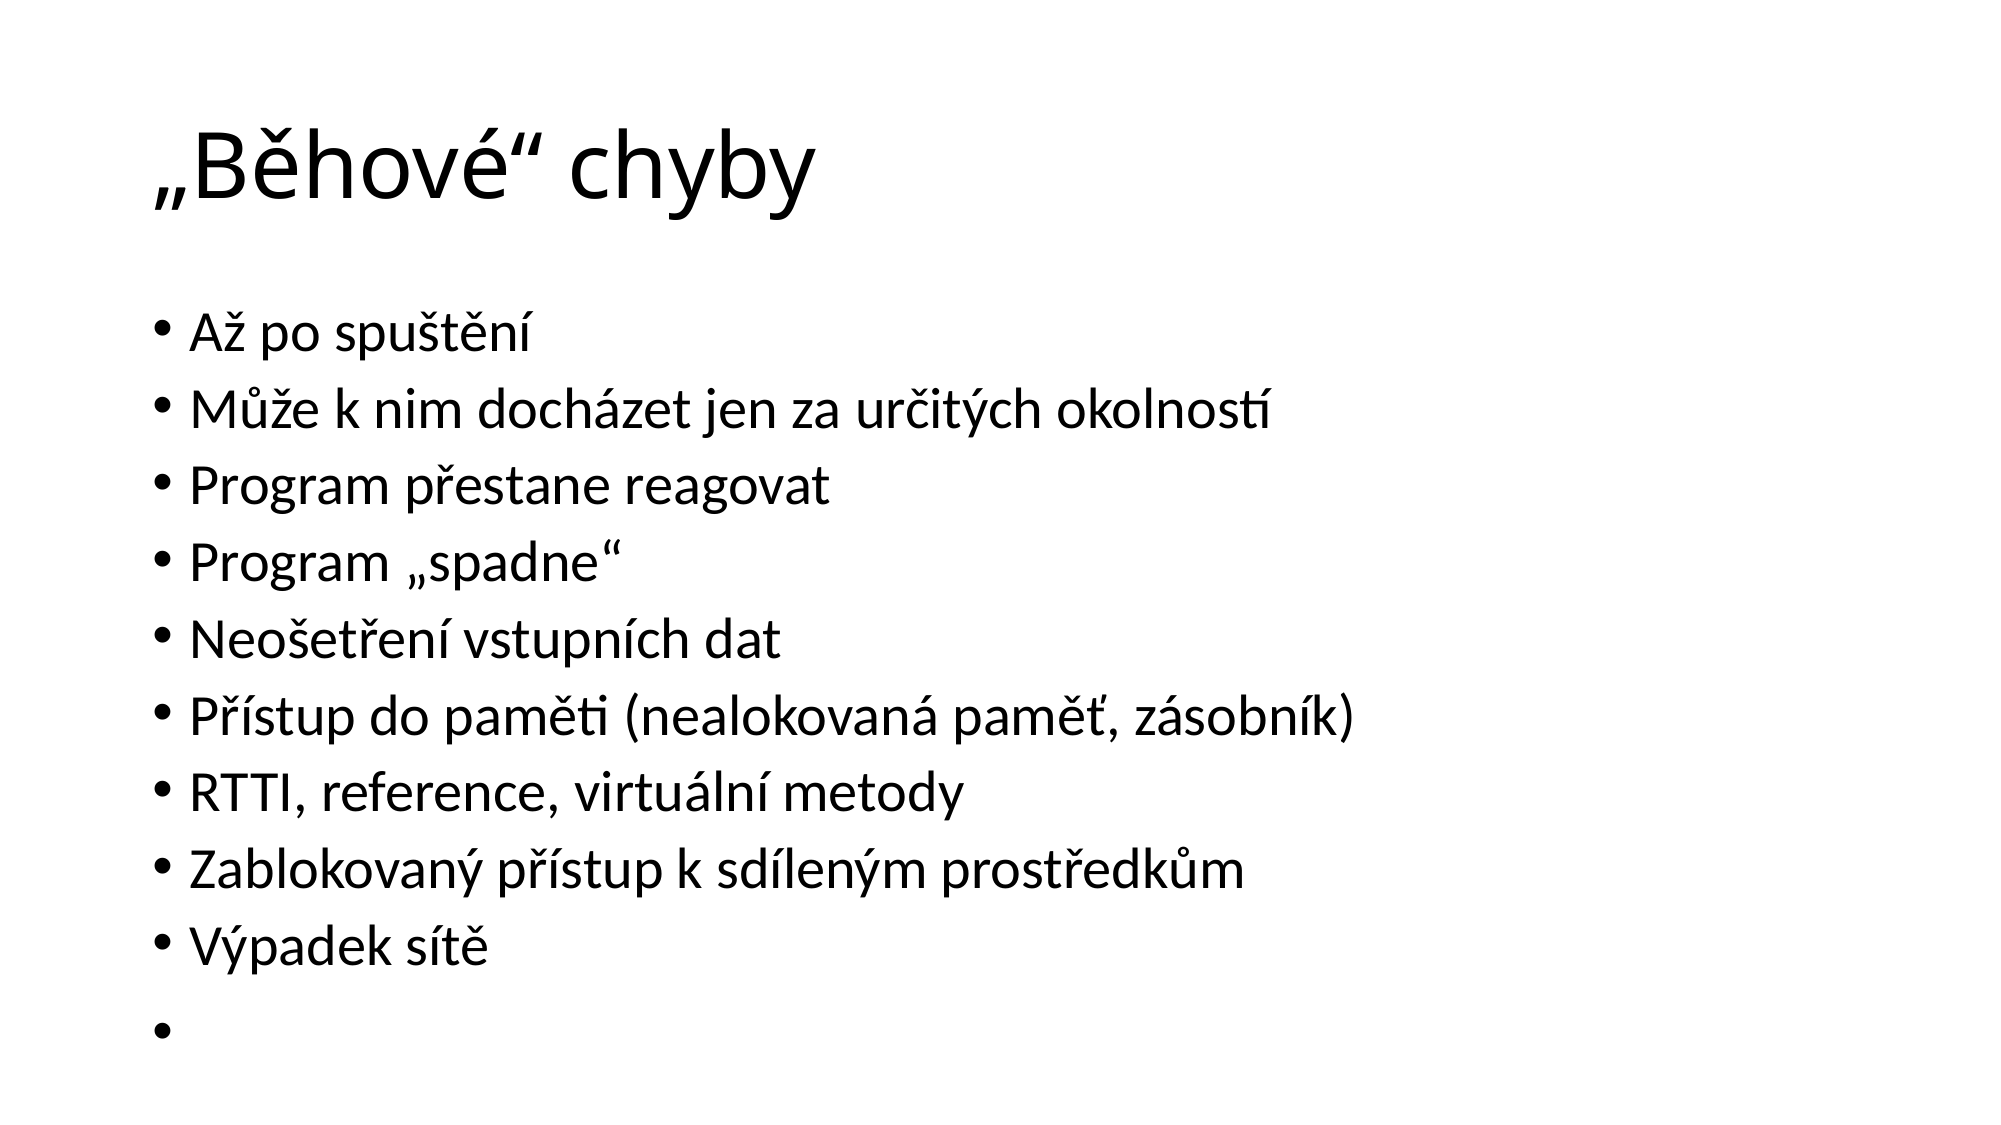

# „Běhové“ chyby
Až po spuštění
Může k nim docházet jen za určitých okolností
Program přestane reagovat
Program „spadne“
Neošetření vstupních dat
Přístup do paměti (nealokovaná paměť, zásobník)
RTTI, reference, virtuální metody
Zablokovaný přístup k sdíleným prostředkům
Výpadek sítě